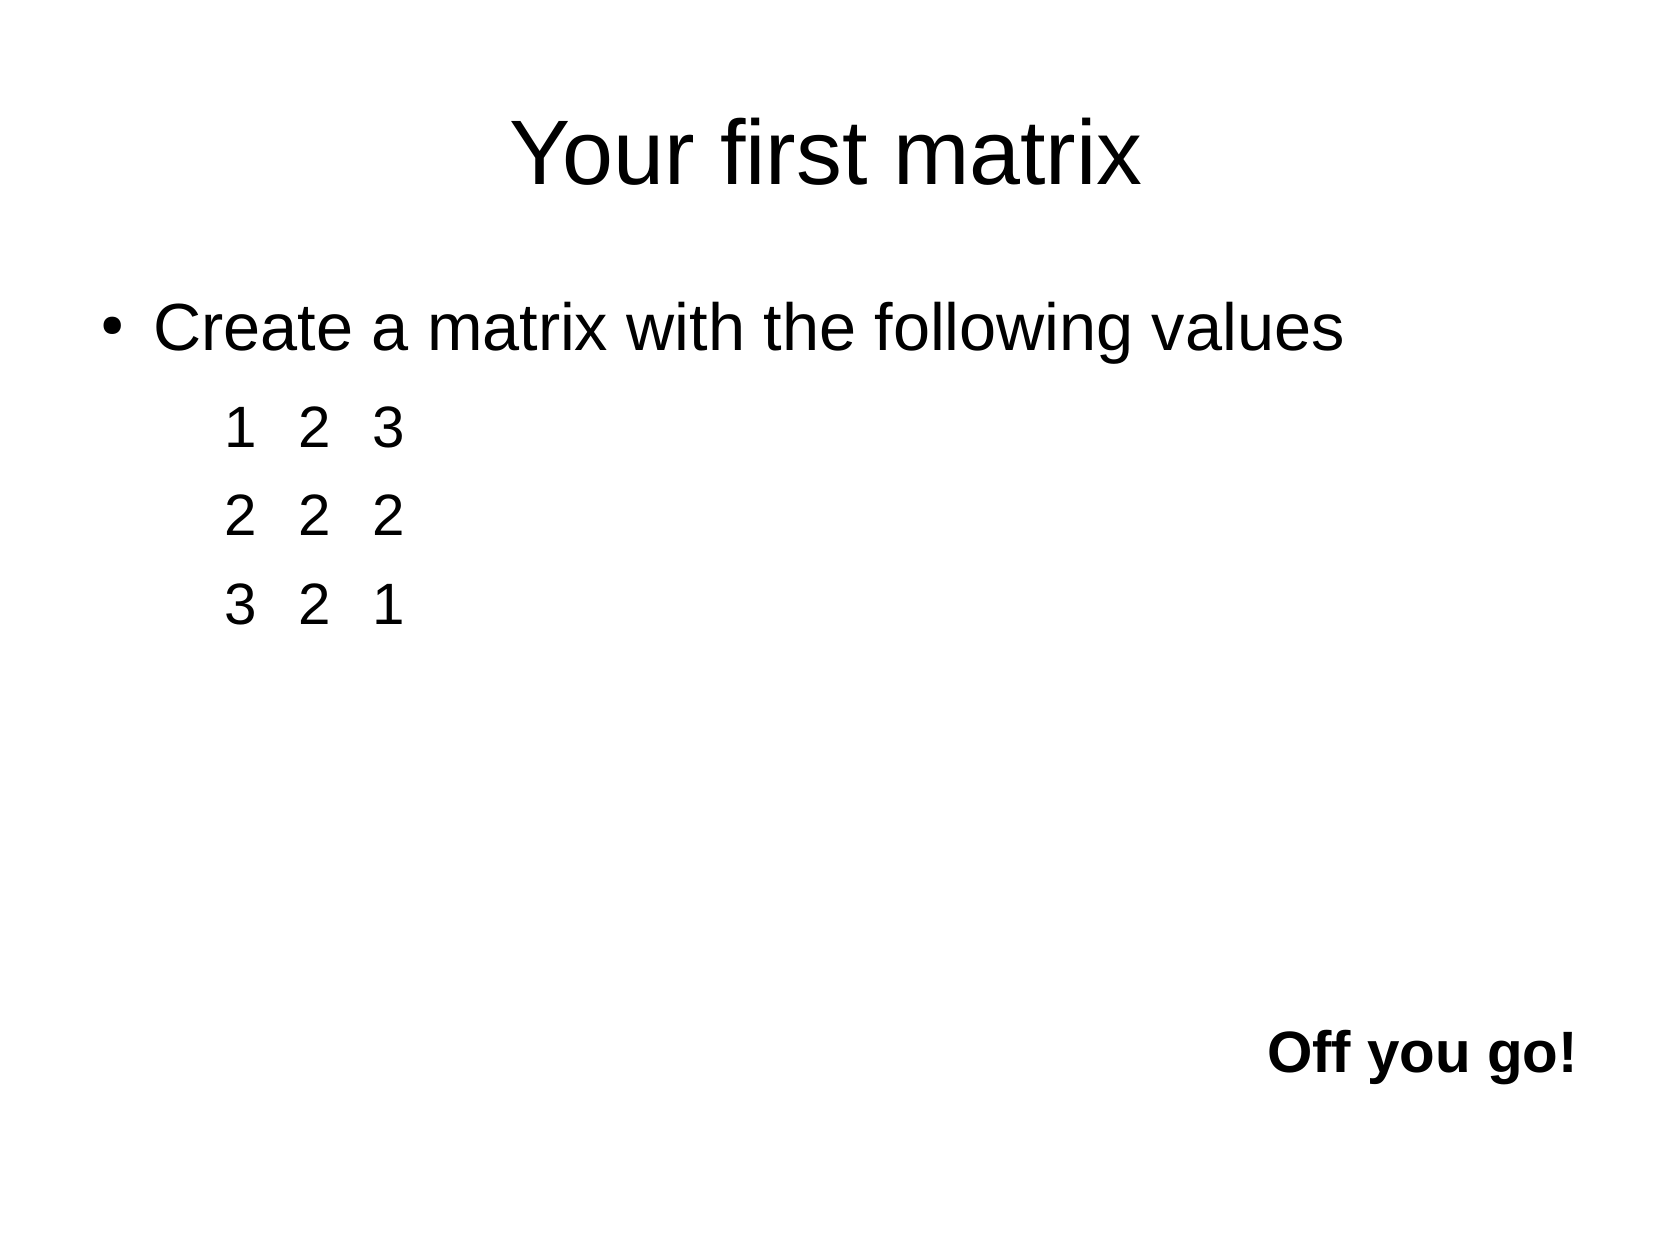

# Your first matrix
Create a matrix with the following values
1	2	3
2	2	2
3	2	1
Off you go!